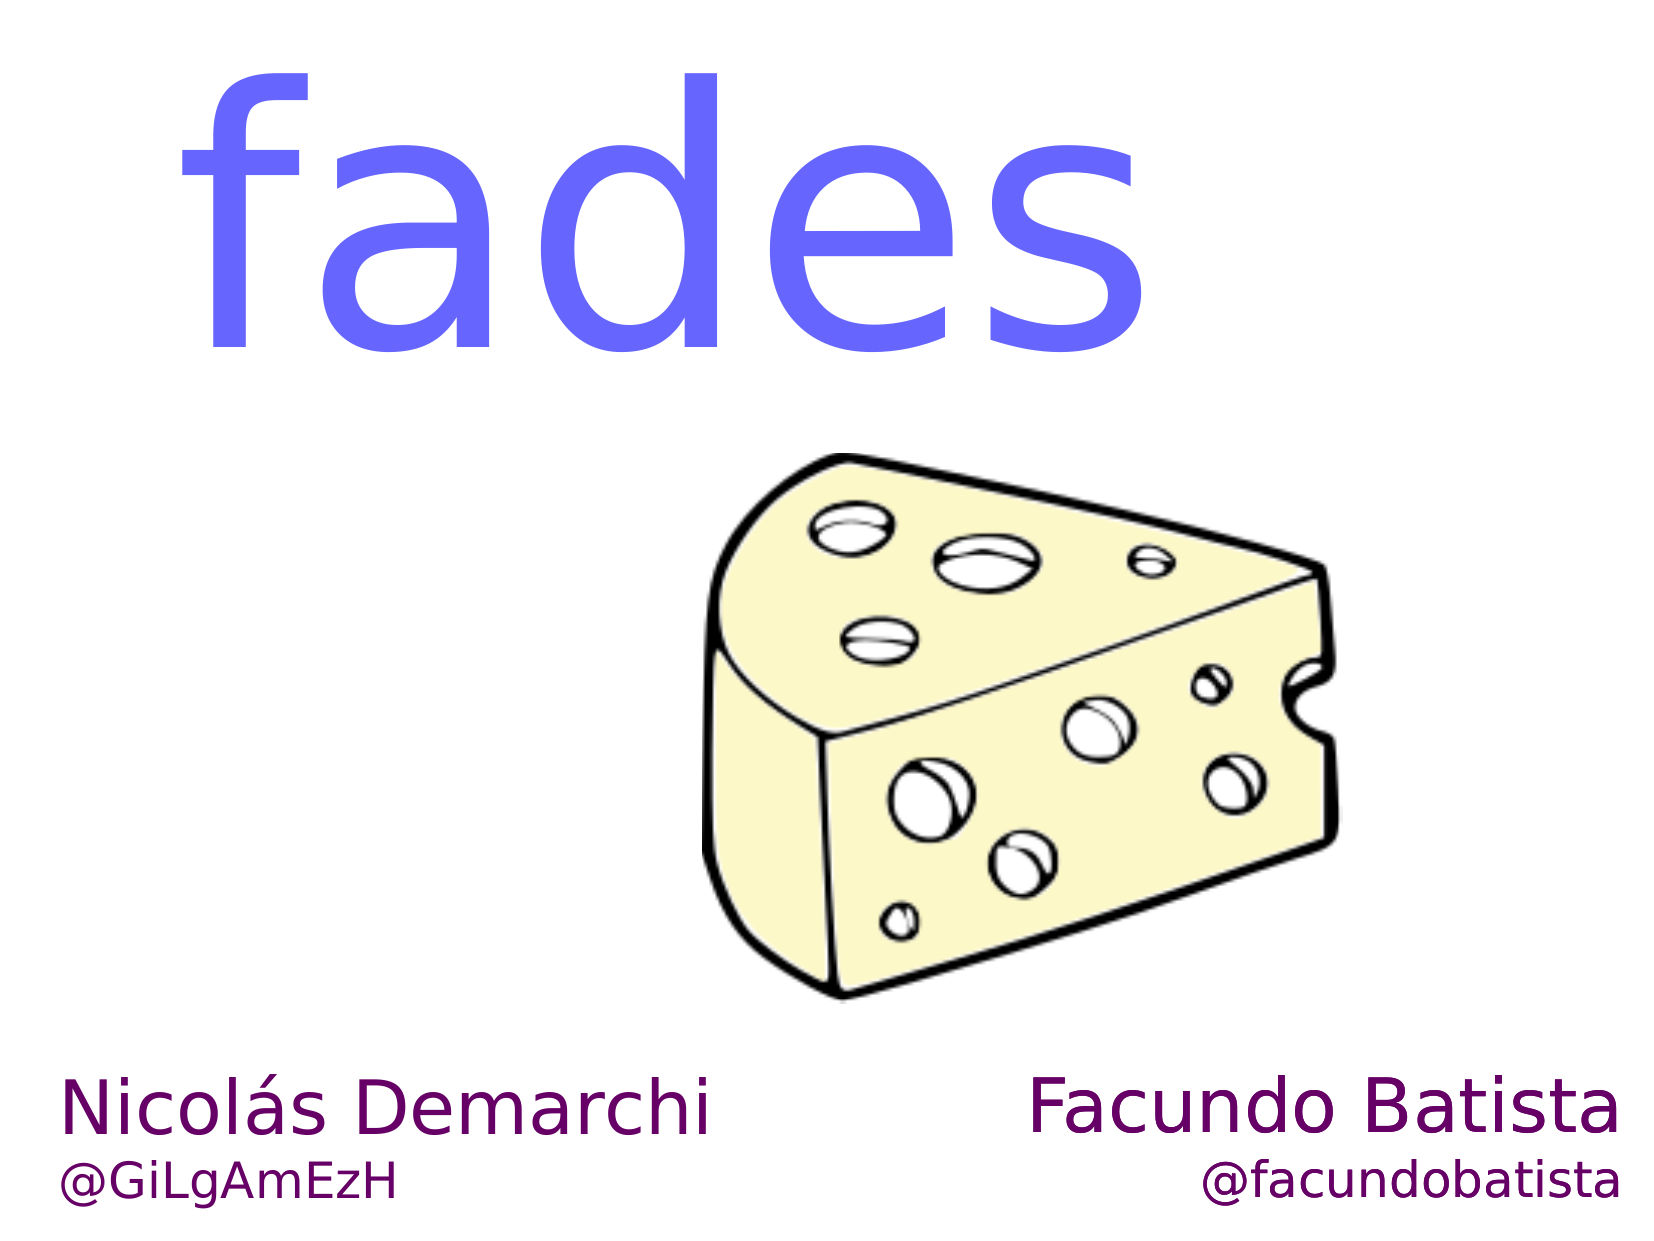

# fades
Facundo Batista
@facundobatista
Facundo Batista
@facundobatista
Nicolás Demarchi
@GiLgAmEzH